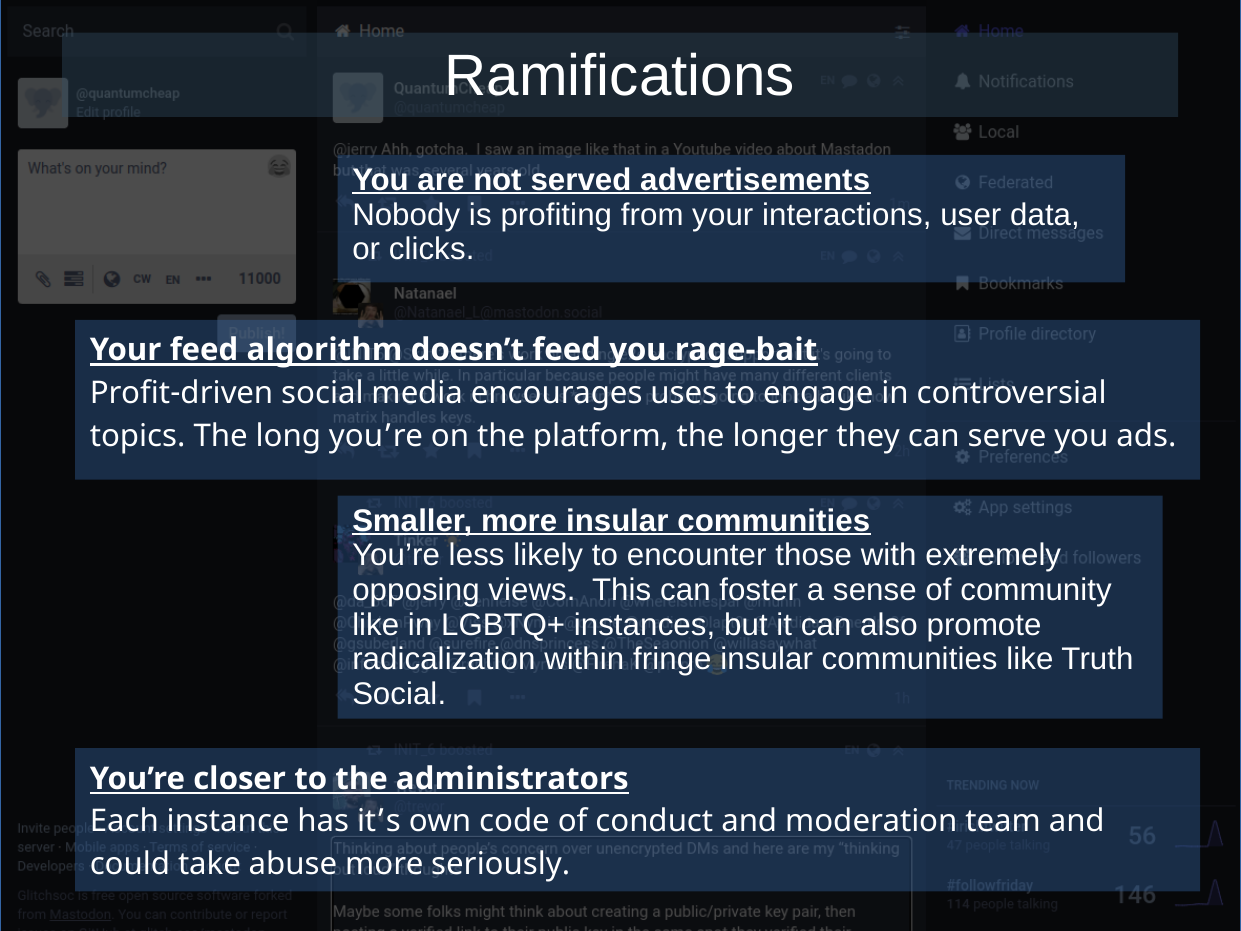

# Ramifications
You are not served advertisements
Nobody is profiting from your interactions, user data, or clicks.
Your feed algorithm doesn’t feed you rage-bait
Profit-driven social media encourages uses to engage in controversial topics. The long you’re on the platform, the longer they can serve you ads.
Smaller, more insular communities
You’re less likely to encounter those with extremely opposing views. This can foster a sense of community like in LGBTQ+ instances, but it can also promote radicalization within fringe insular communities like Truth Social.
You’re closer to the administrators
Each instance has it’s own code of conduct and moderation team and could take abuse more seriously.